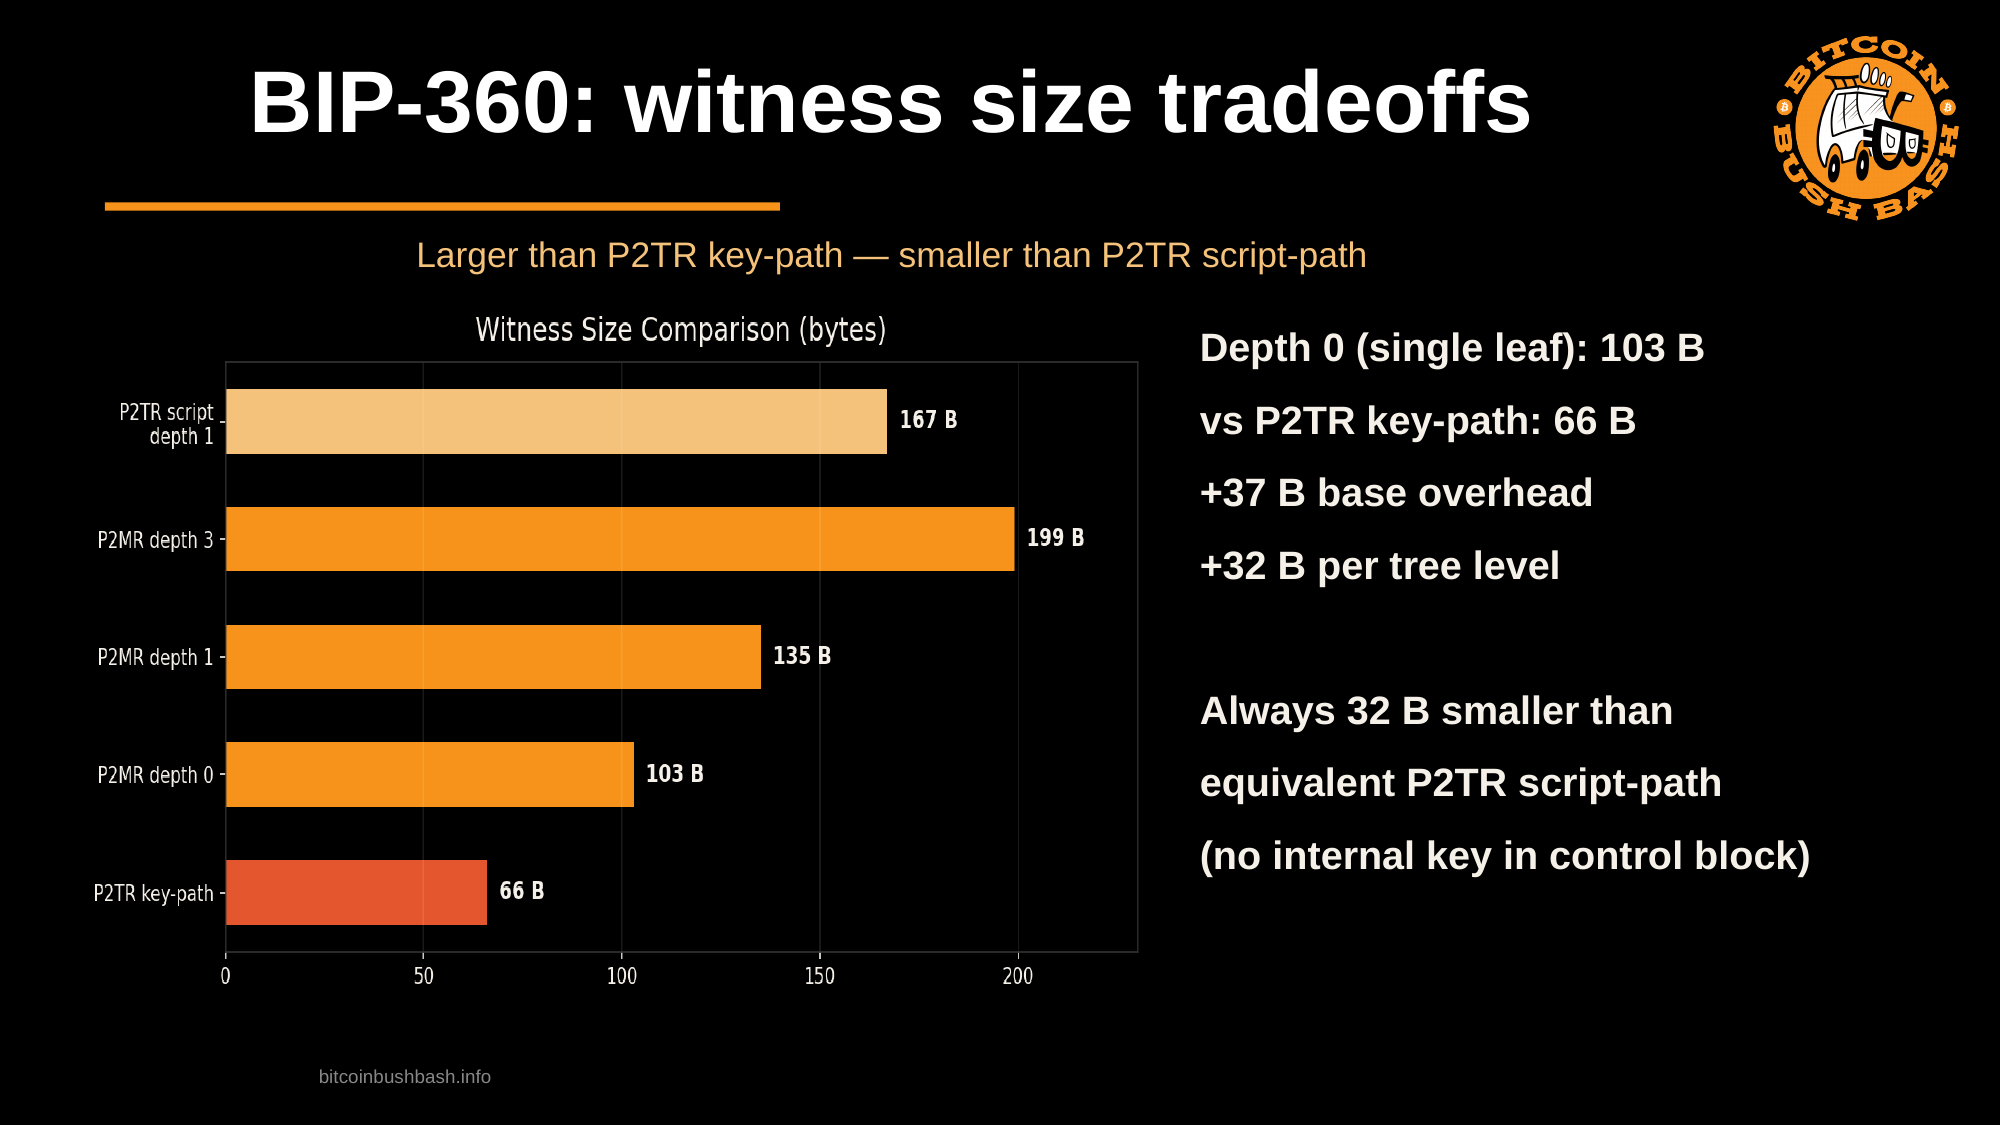

BIP-360: witness size tradeoffs
Larger than P2TR key-path — smaller than P2TR script-path
Depth 0 (single leaf): 103 B
vs P2TR key-path: 66 B
+37 B base overhead
+32 B per tree level
Always 32 B smaller than
equivalent P2TR script-path
(no internal key in control block)
bitcoinbushbash.info